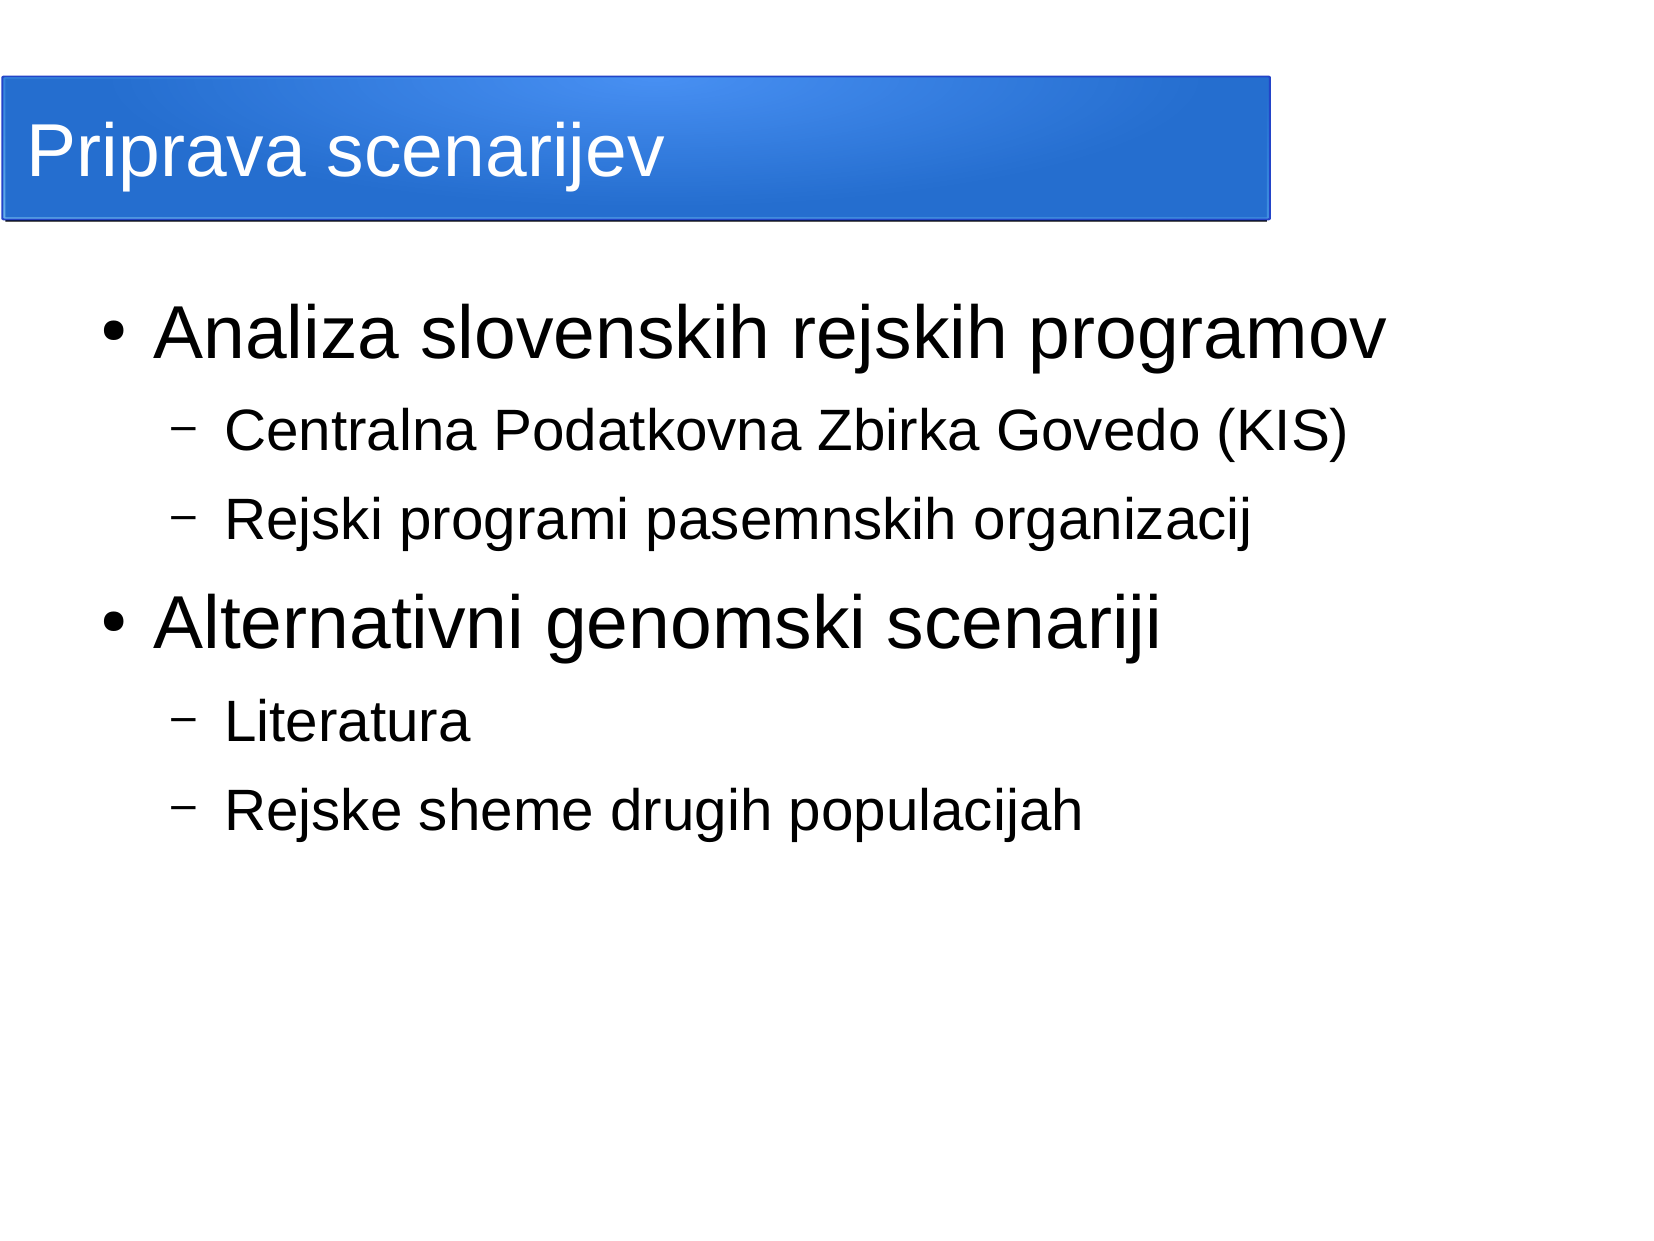

# Priprava scenarijev
Analiza slovenskih rejskih programov
Centralna Podatkovna Zbirka Govedo (KIS)
Rejski programi pasemnskih organizacij
Alternativni genomski scenariji
Literatura
Rejske sheme drugih populacijah